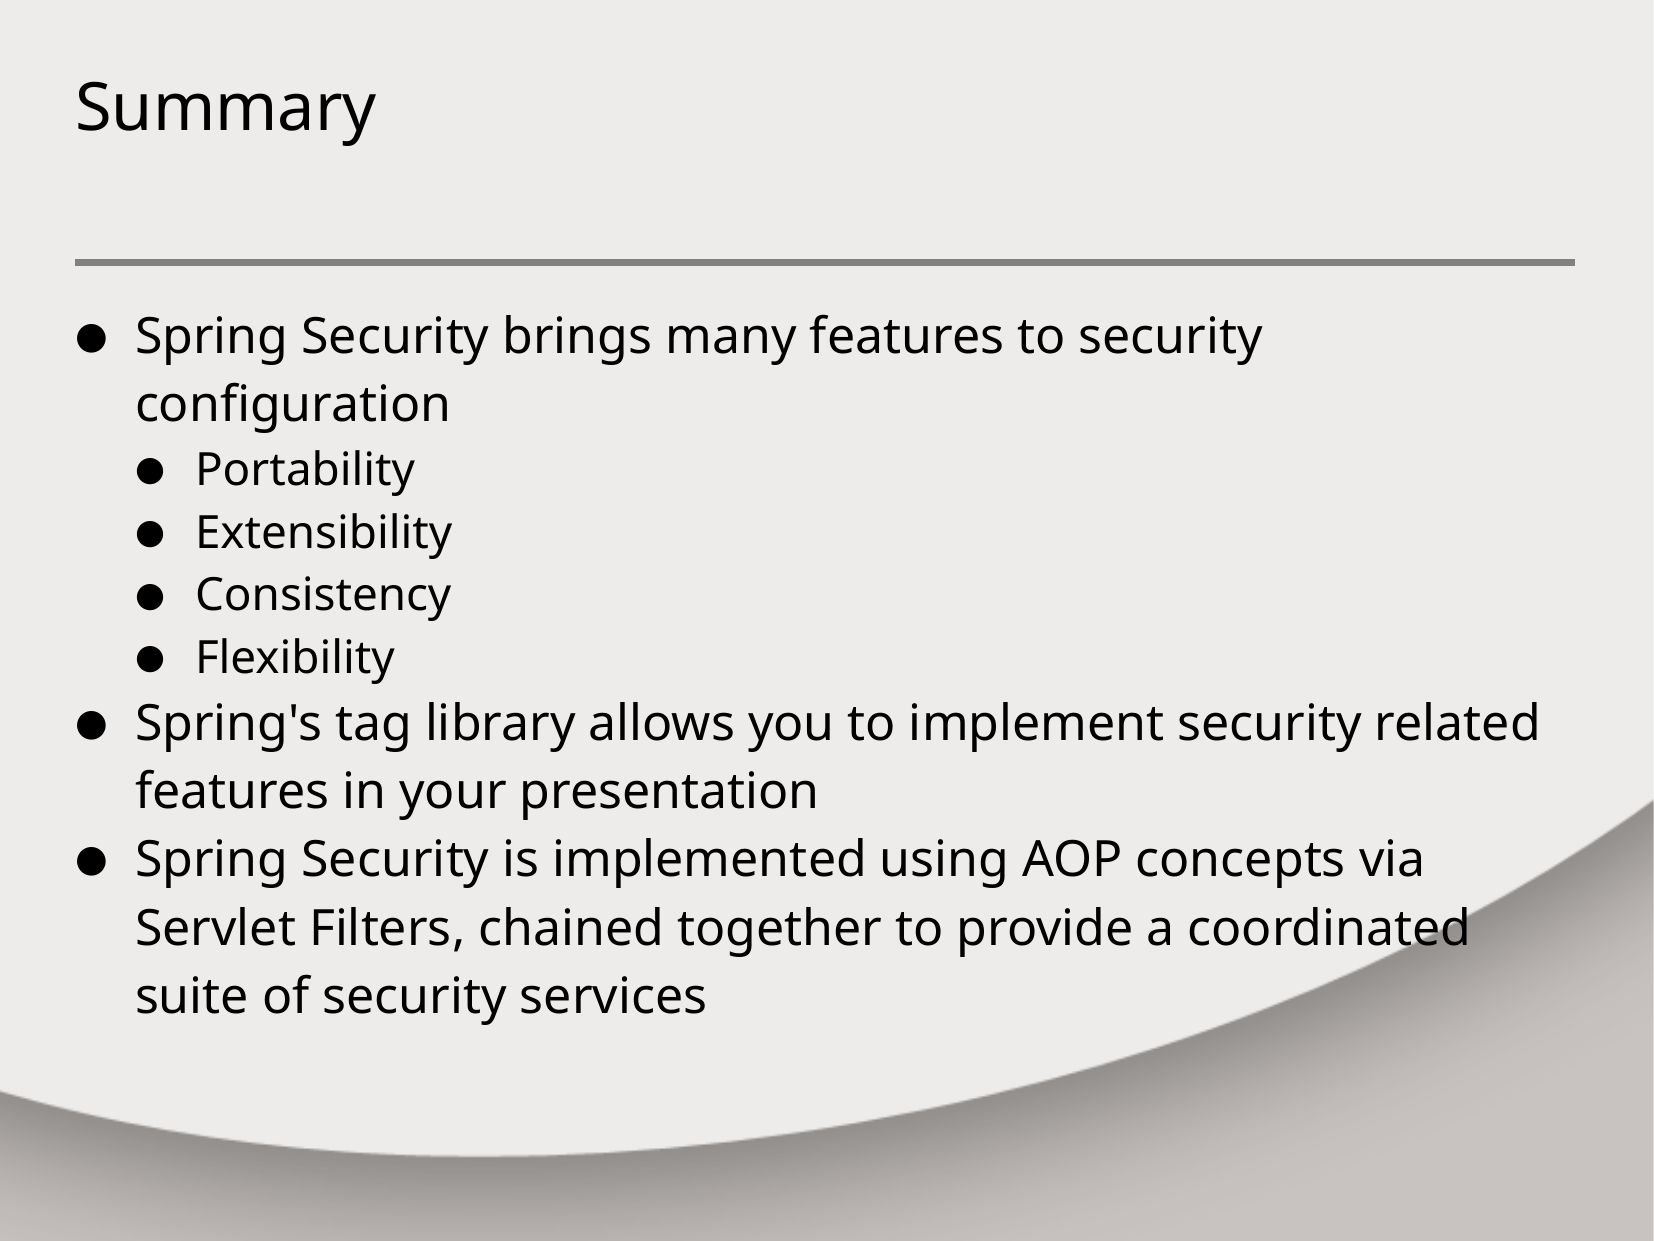

# Summary
Spring Security brings many features to security configuration
Portability
Extensibility
Consistency
Flexibility
Spring's tag library allows you to implement security related features in your presentation
Spring Security is implemented using AOP concepts via Servlet Filters, chained together to provide a coordinated suite of security services